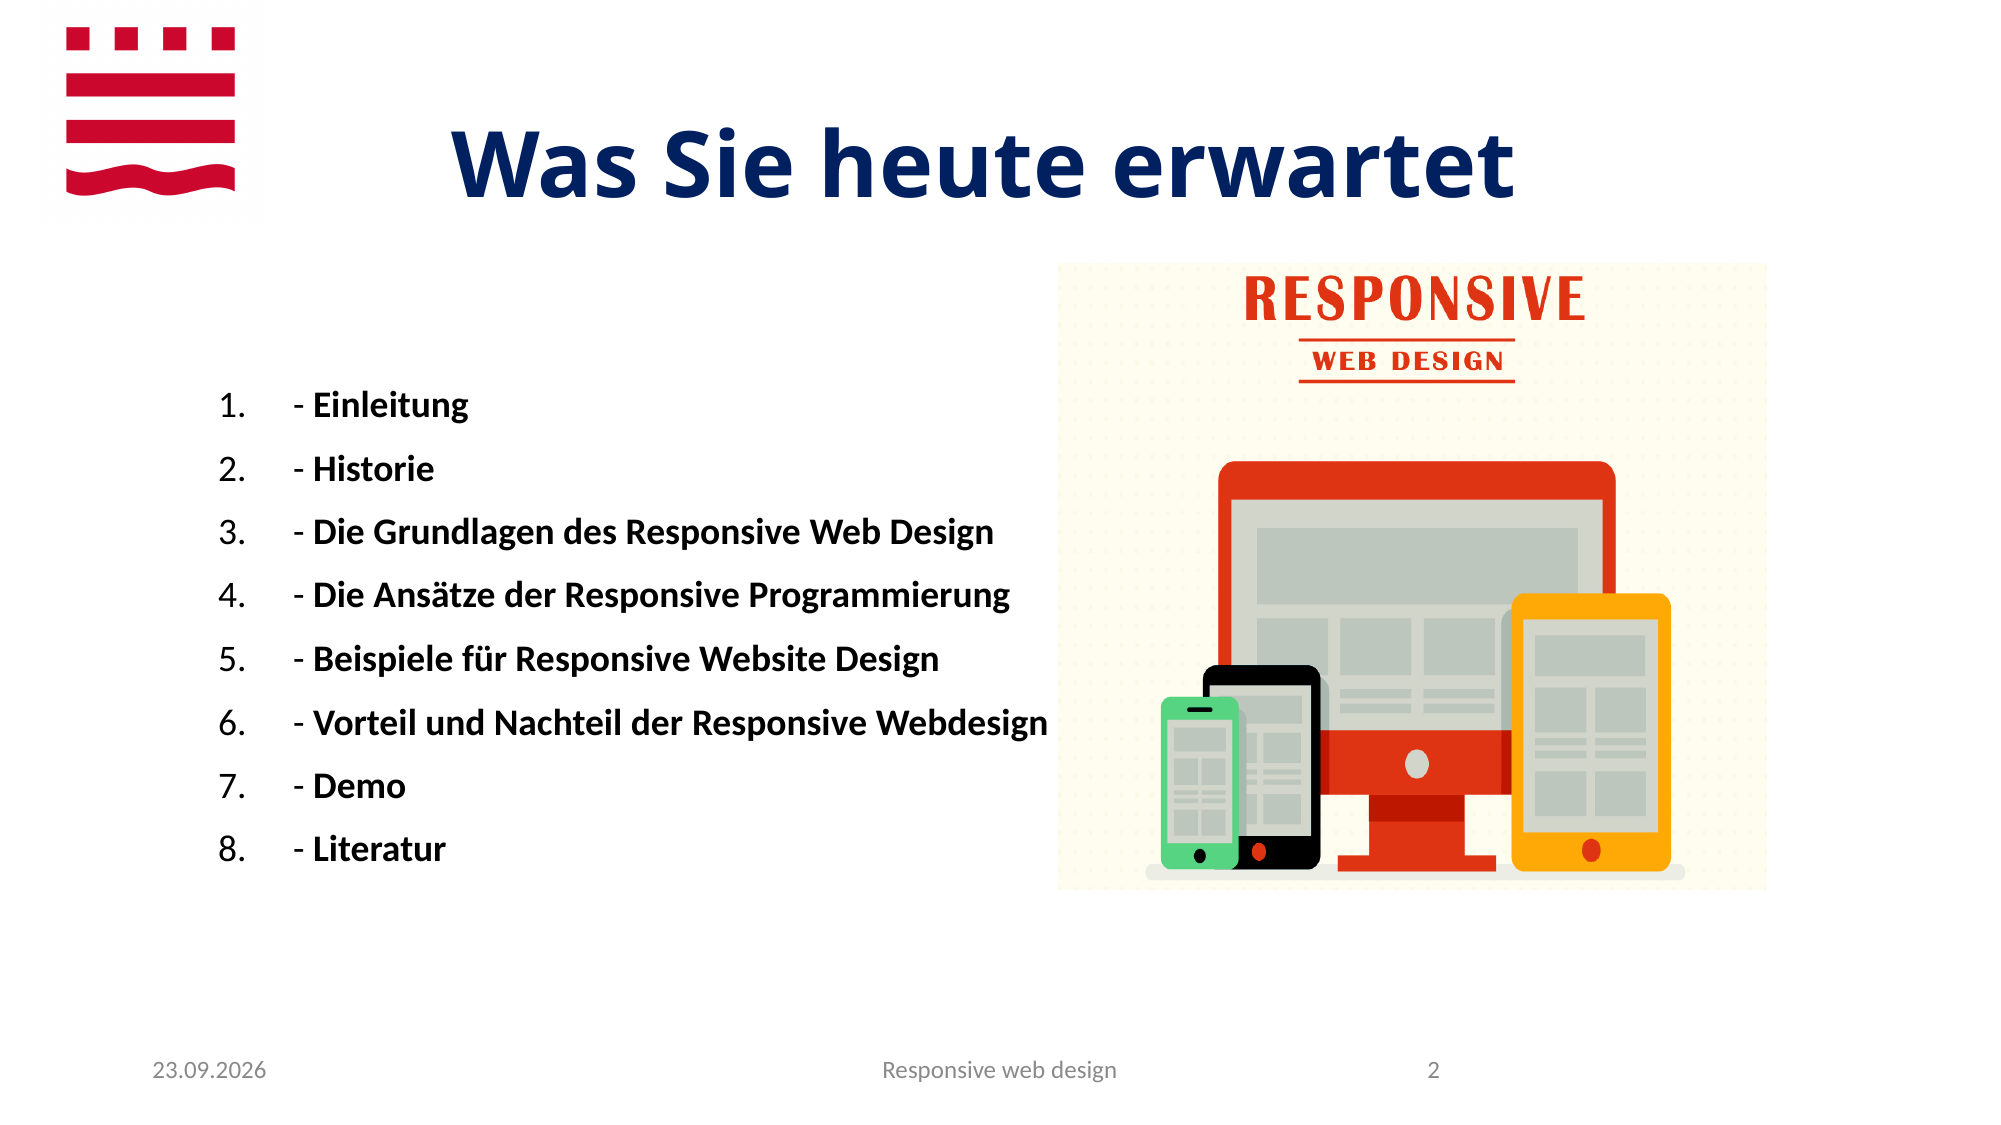

# Was Sie heute erwartet
- Einleitung
- Historie
- Die Grundlagen des Responsive Web Design
- Die Ansätze der Responsive Programmierung
- Beispiele für Responsive Website Design
- Vorteil und Nachteil der Responsive Webdesign
- Demo
- Literatur
Responsive web design